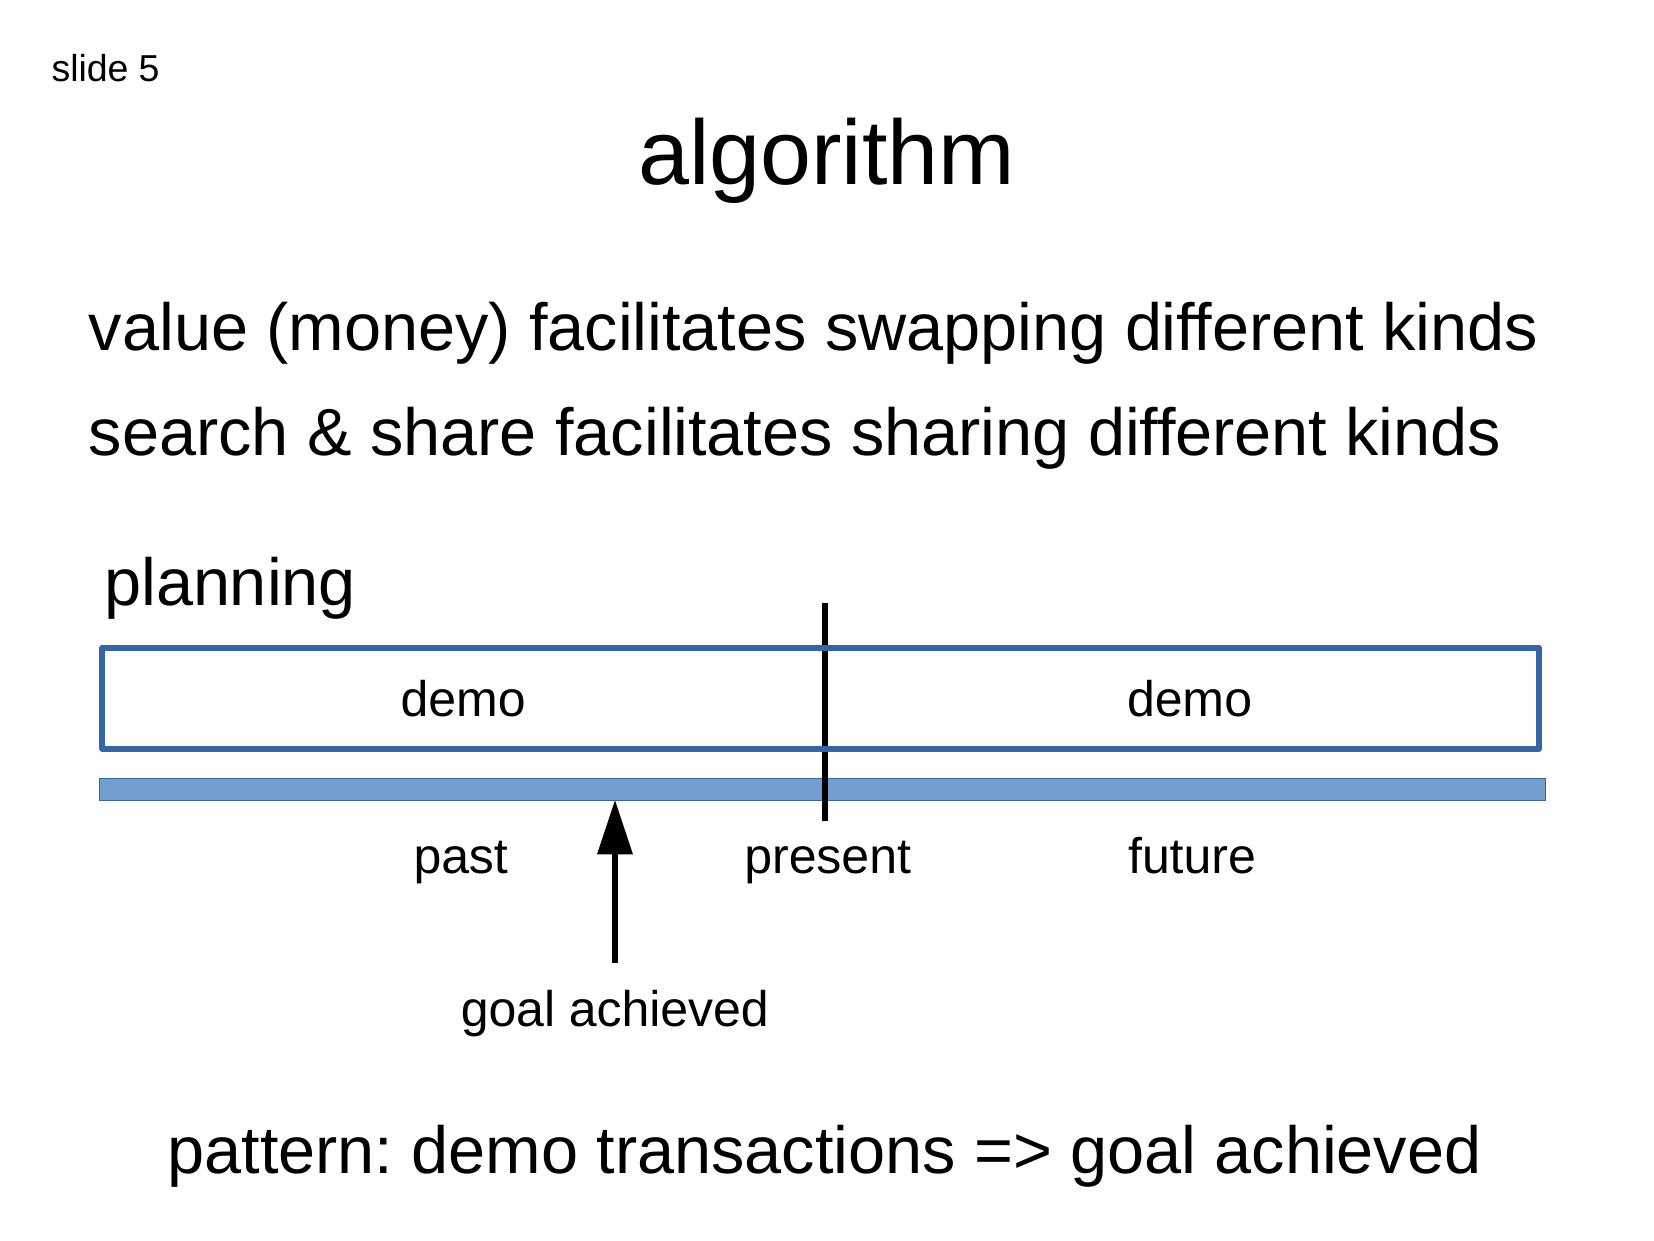

slide 5
# algorithm
value (money) facilitates swapping different kinds
search & share facilitates sharing different kinds
planning
demo
demo
past
present
future
goal achieved
pattern: demo transactions => goal achieved